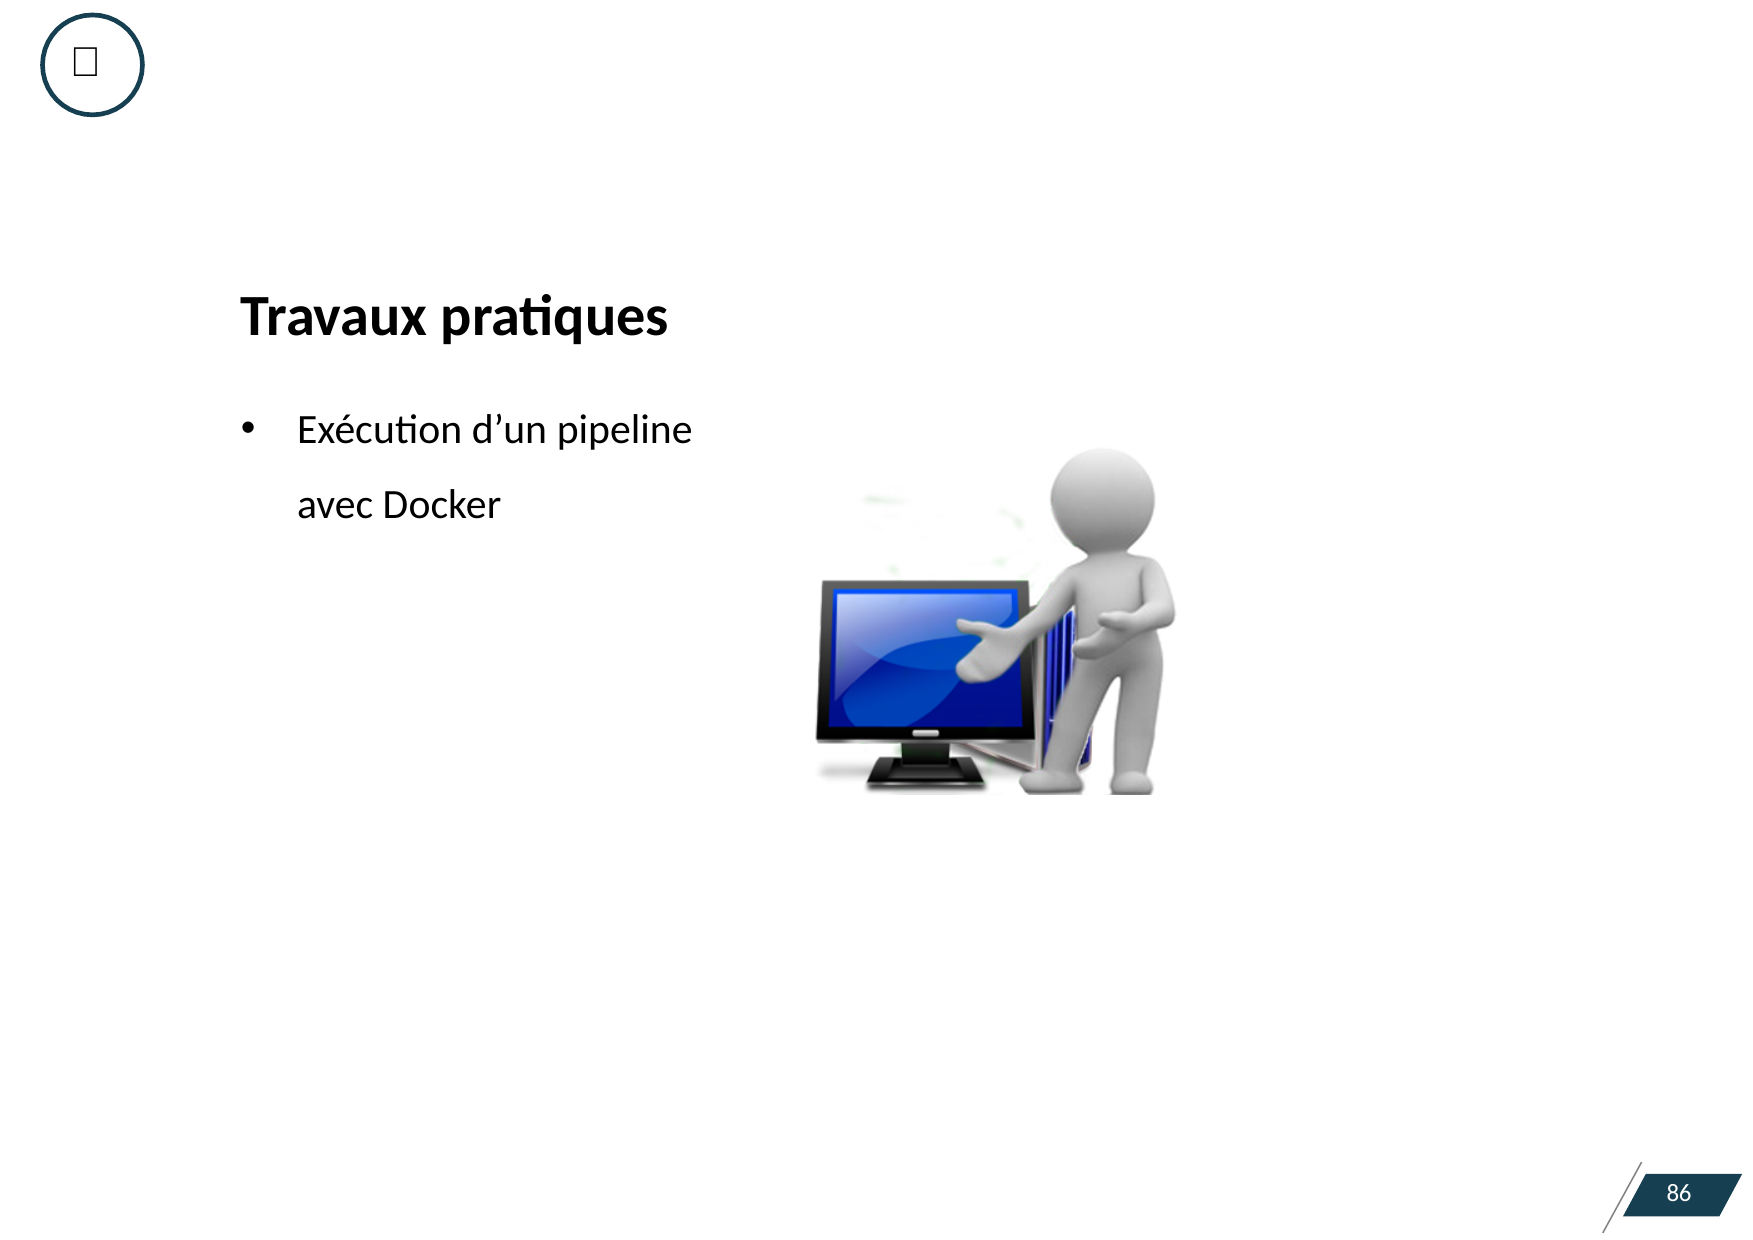

🚀
Travaux pratiques
Exécution d’un pipeline avec Docker
86